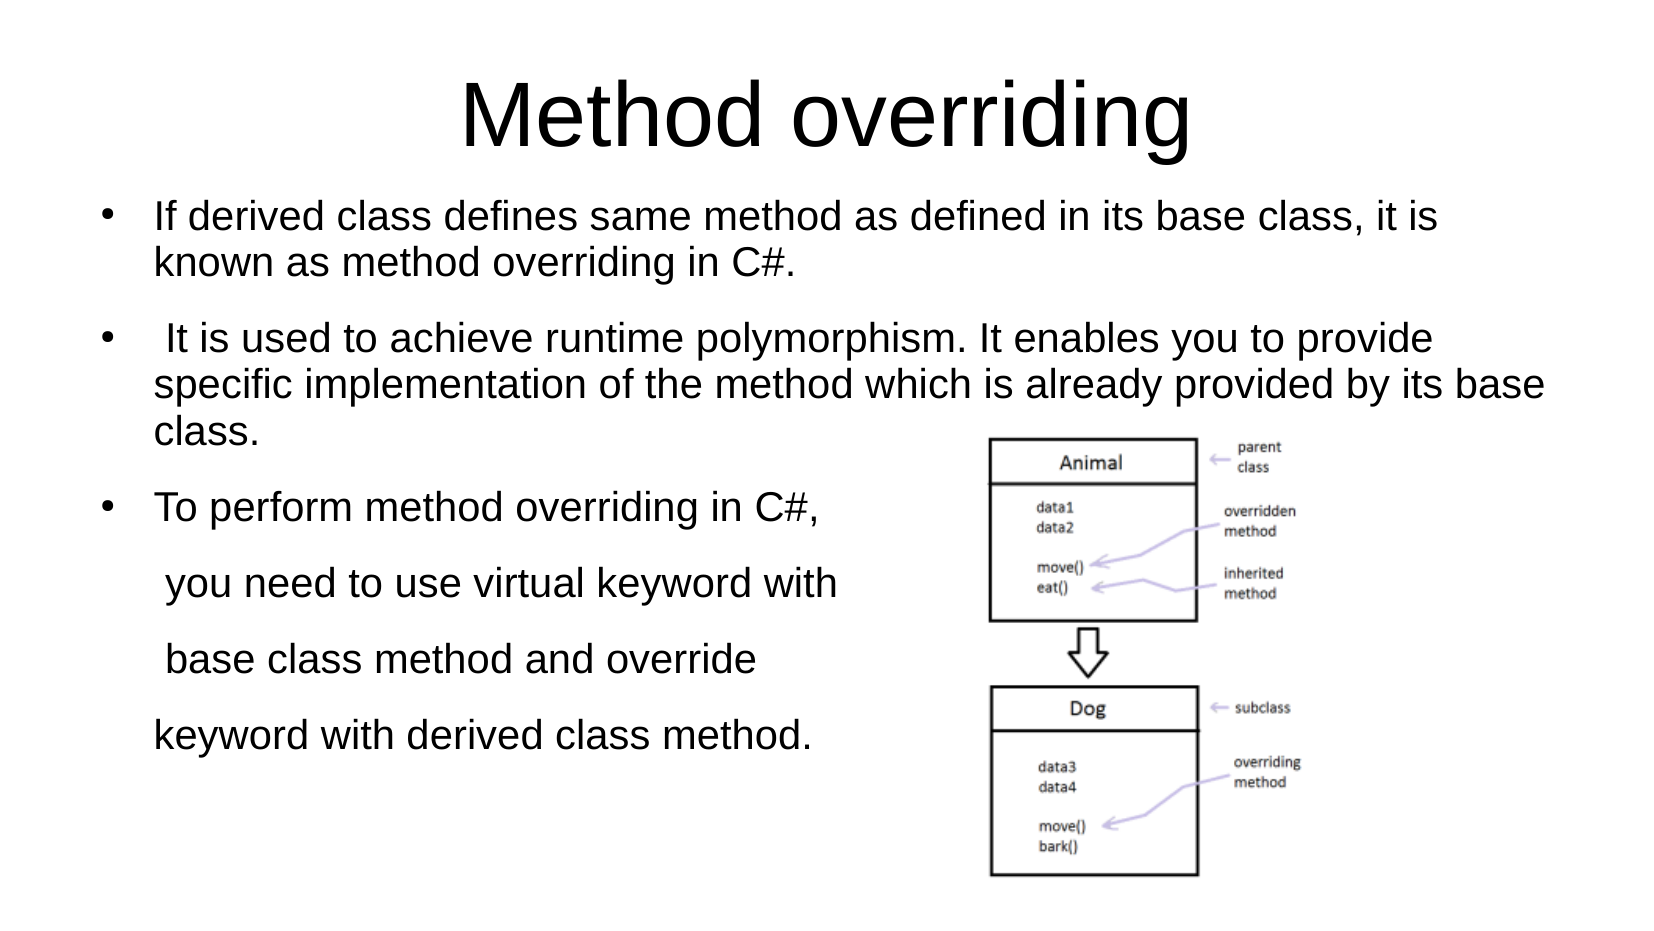

# Method overriding
If derived class defines same method as defined in its base class, it is known as method overriding in C#.
 It is used to achieve runtime polymorphism. It enables you to provide specific implementation of the method which is already provided by its base class.
To perform method overriding in C#,
 you need to use virtual keyword with
 base class method and override
keyword with derived class method.